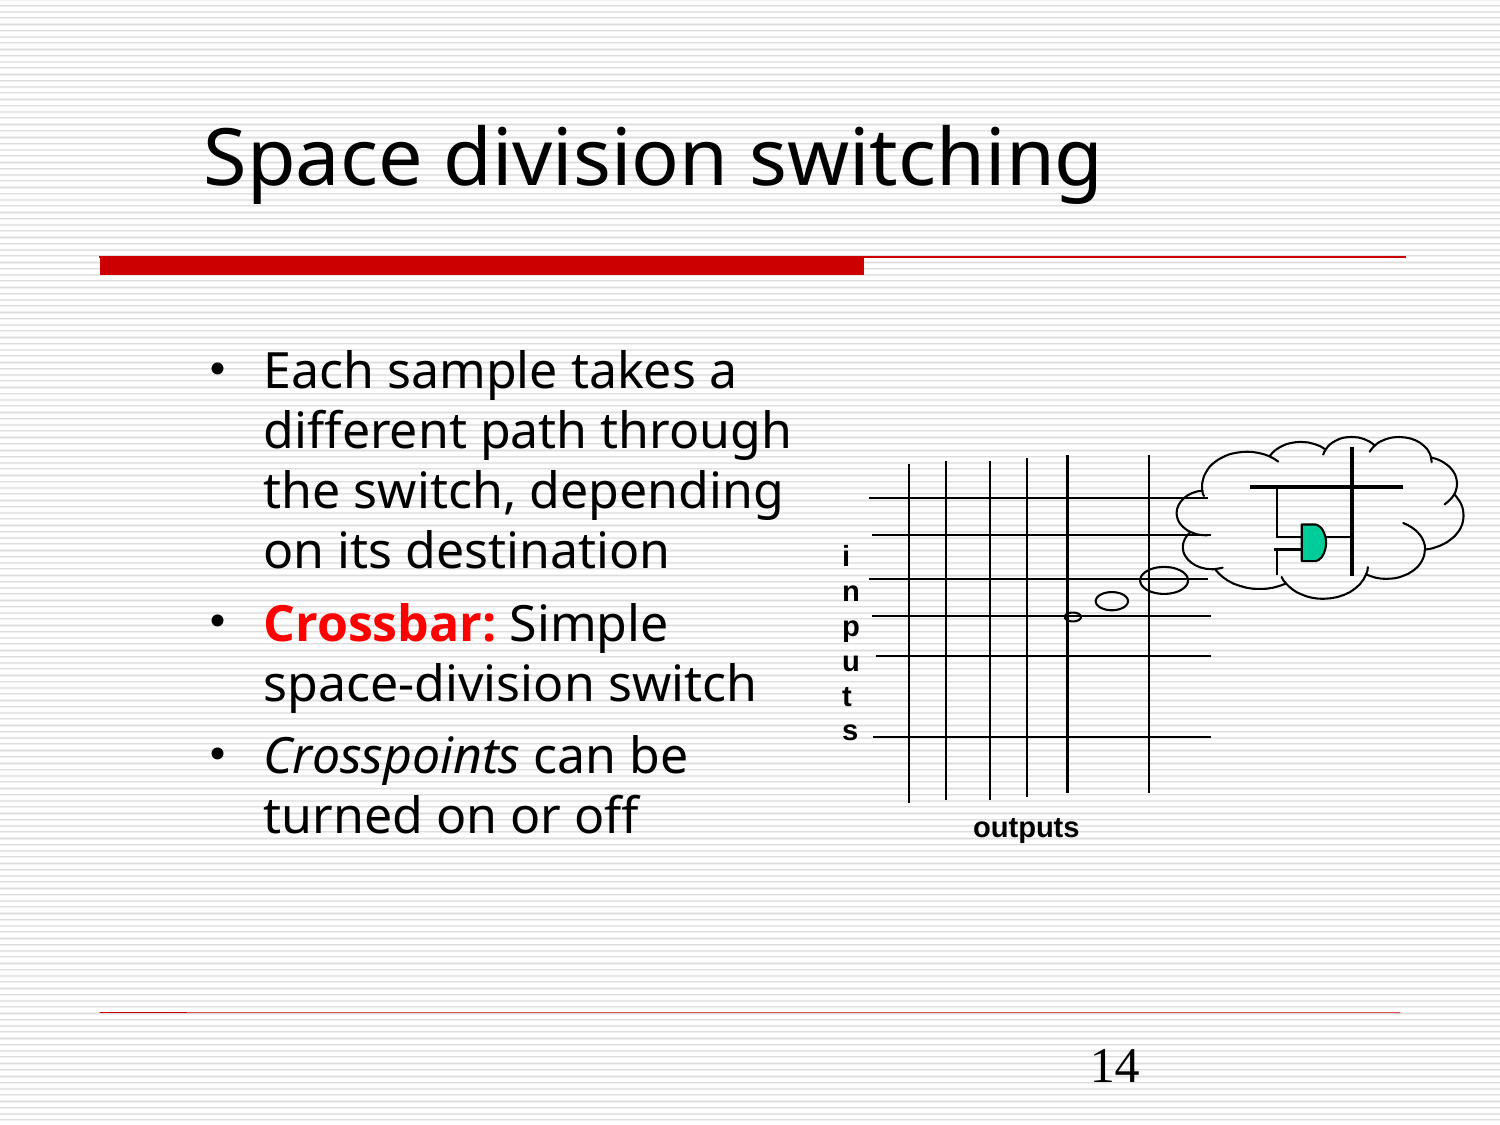

# Space division switching
Each sample takes a different path through the switch, depending on its destination
Crossbar: Simple space-division switch
Crosspoints can be turned on or off
i
n
p
u
t
s
outputs
14